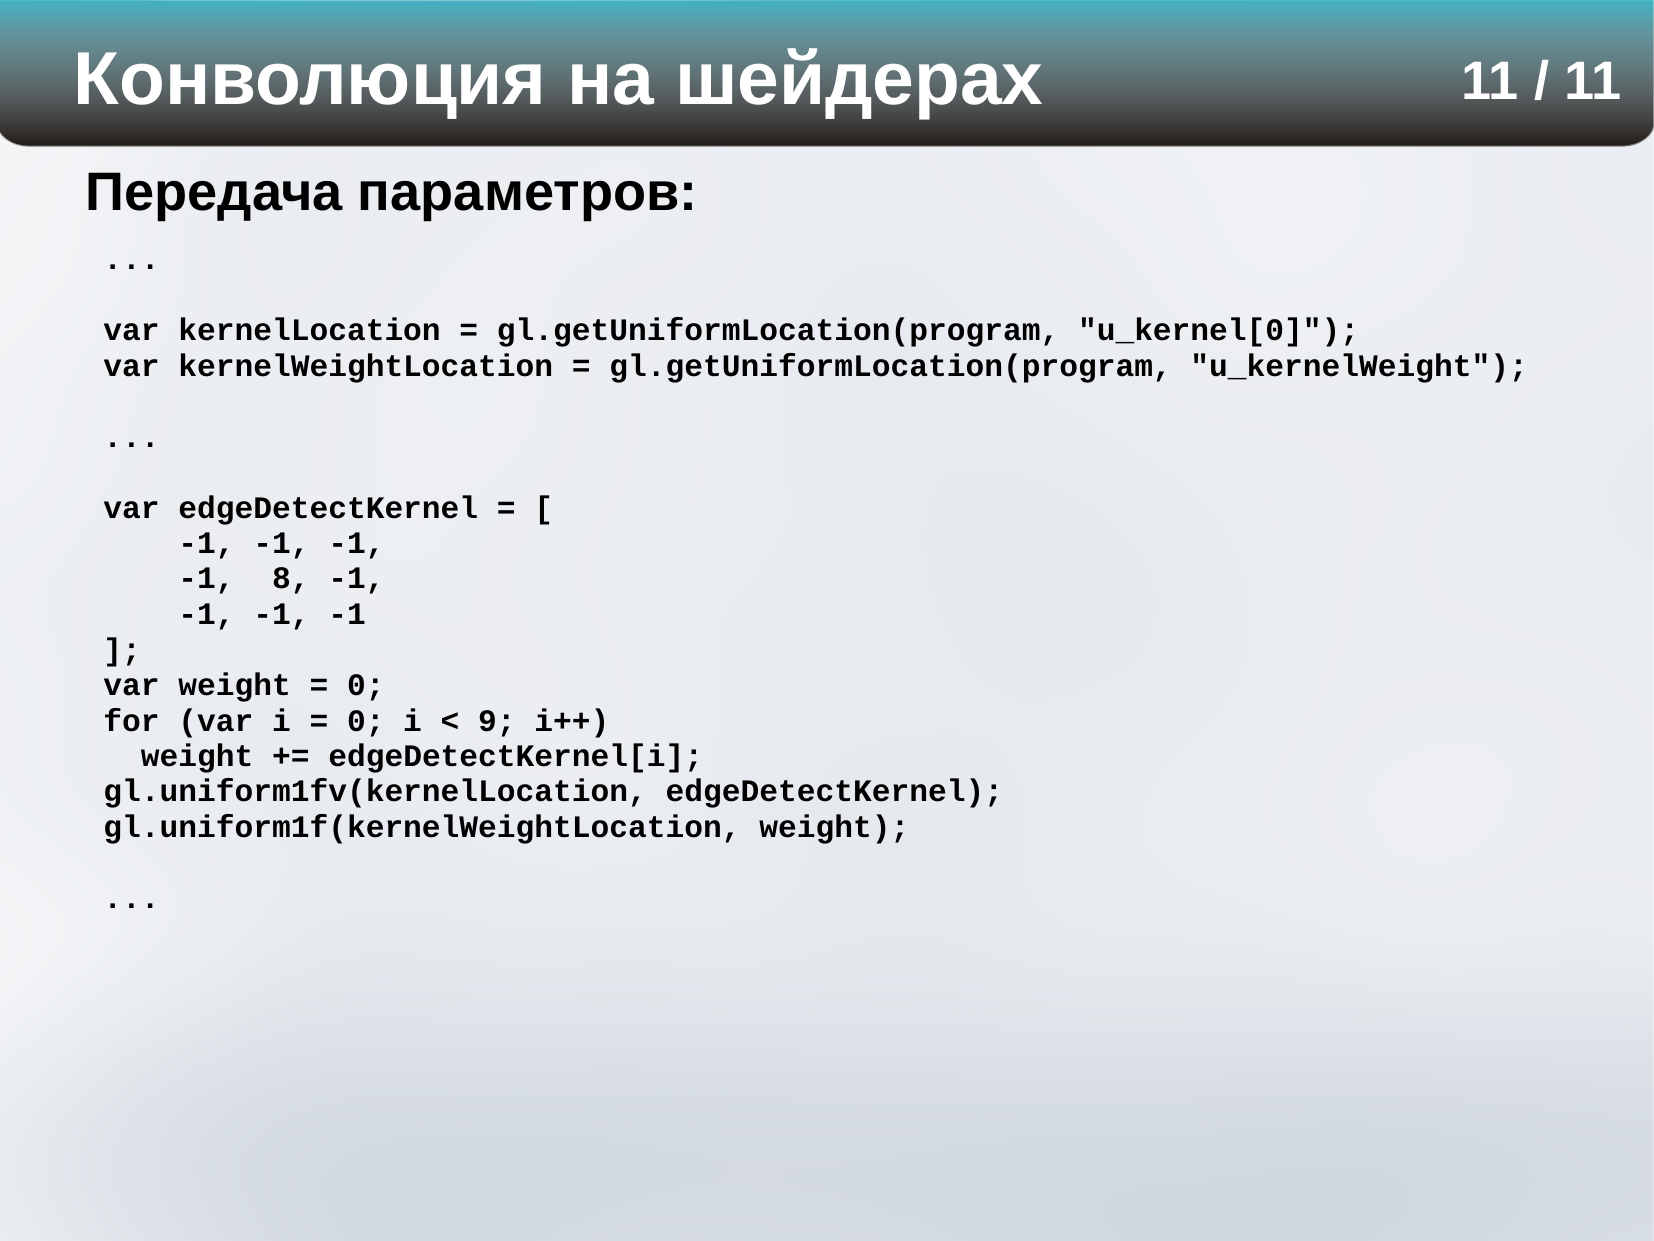

Конволюция на шейдерах
Передача параметров:
...
var kernelLocation = gl.getUniformLocation(program, "u_kernel[0]");
var kernelWeightLocation = gl.getUniformLocation(program, "u_kernelWeight");
...
var edgeDetectKernel = [
 -1, -1, -1,
 -1, 8, -1,
 -1, -1, -1
];
var weight = 0;
for (var i = 0; i < 9; i++)
 weight += edgeDetectKernel[i];
gl.uniform1fv(kernelLocation, edgeDetectKernel);
gl.uniform1f(kernelWeightLocation, weight);
...